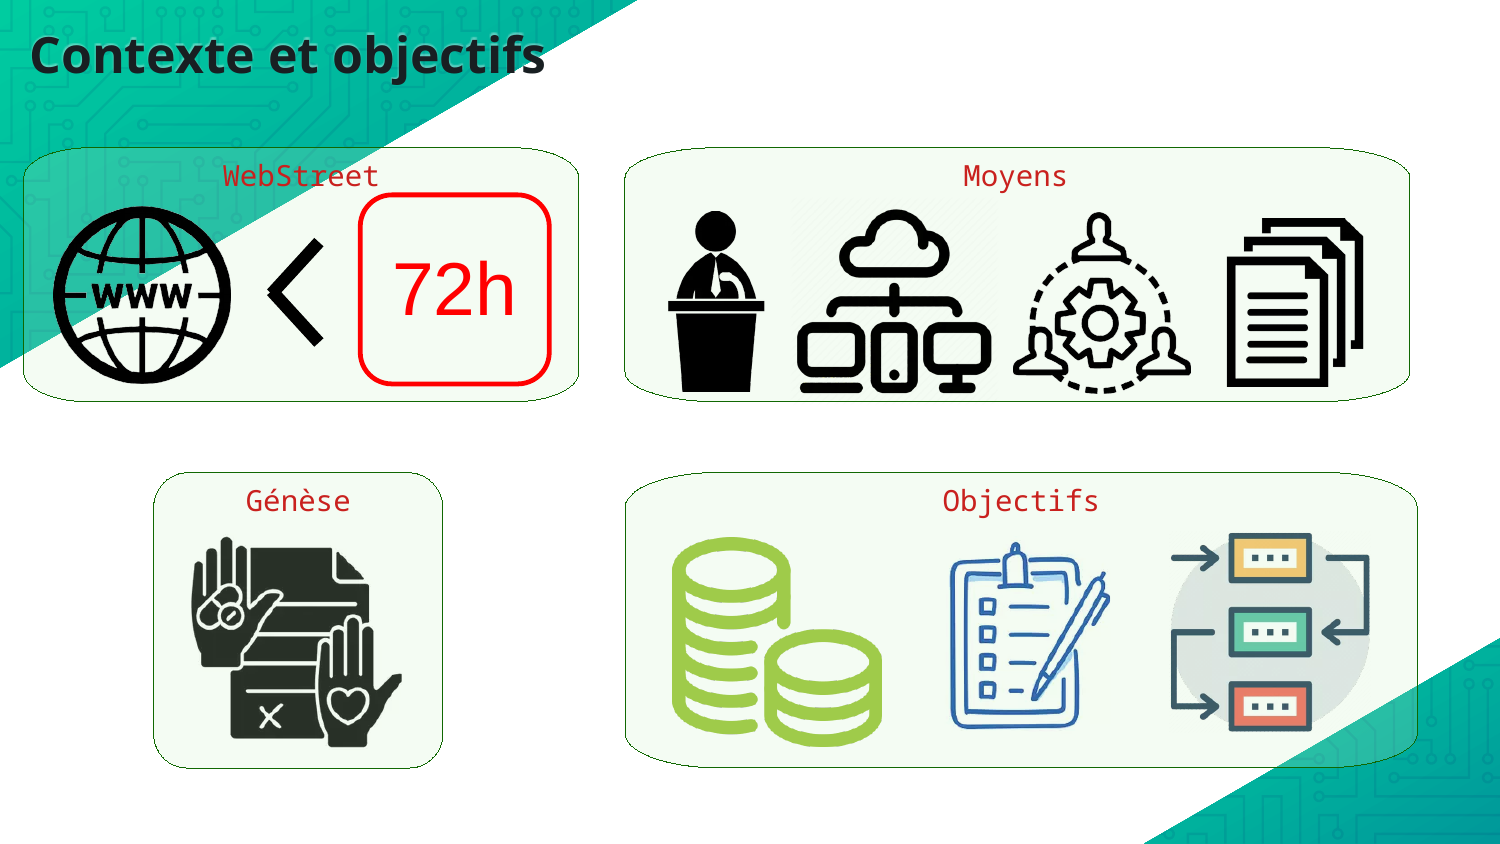

# Contexte et objectifs
Moyens
WebStreet
72h
Génèse
Objectifs